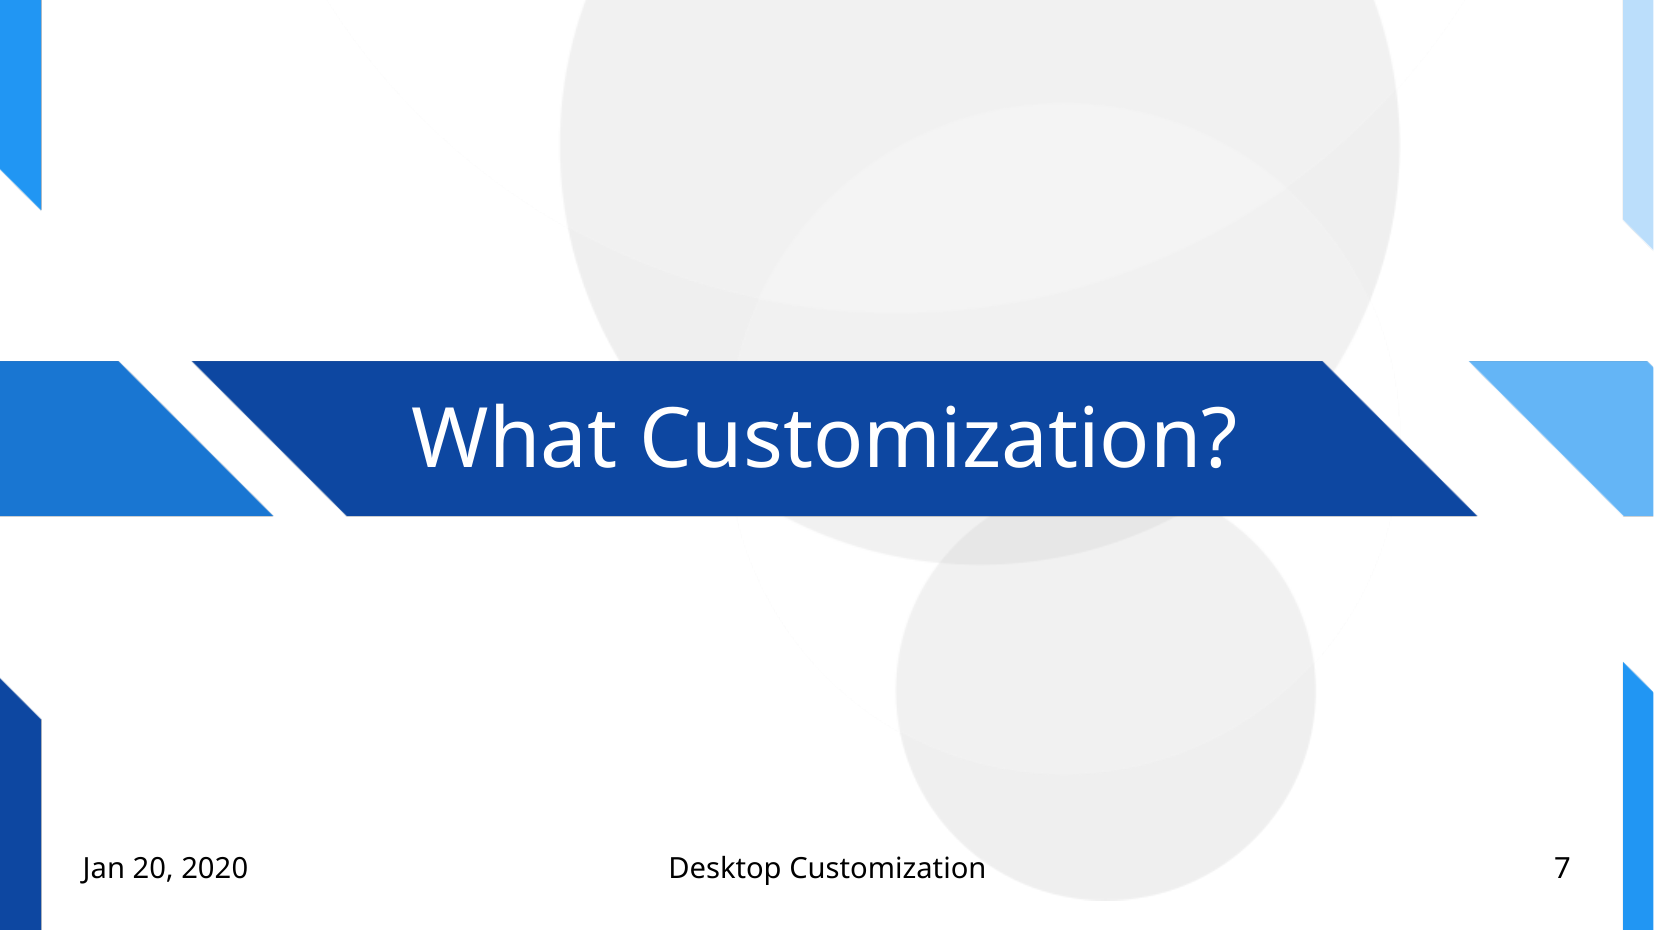

# What Customization?
Jan 20, 2020
Desktop Customization
7